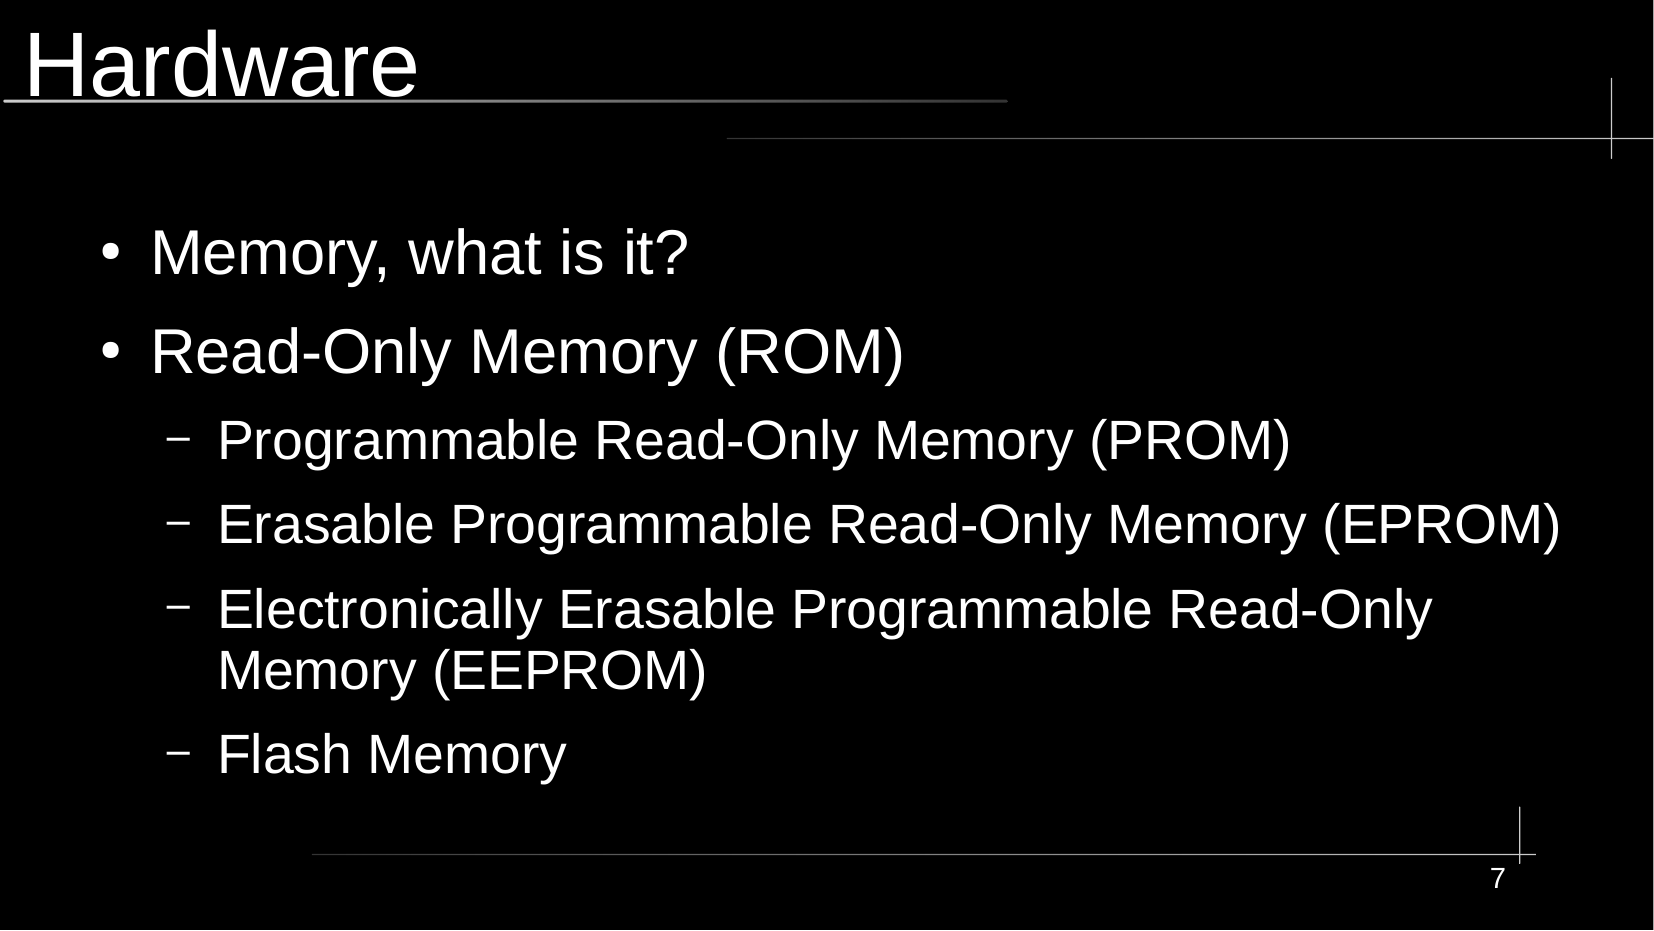

# Hardware
Memory, what is it?
Read-Only Memory (ROM)
Programmable Read-Only Memory (PROM)
Erasable Programmable Read-Only Memory (EPROM)
Electronically Erasable Programmable Read-Only Memory (EEPROM)
Flash Memory
7